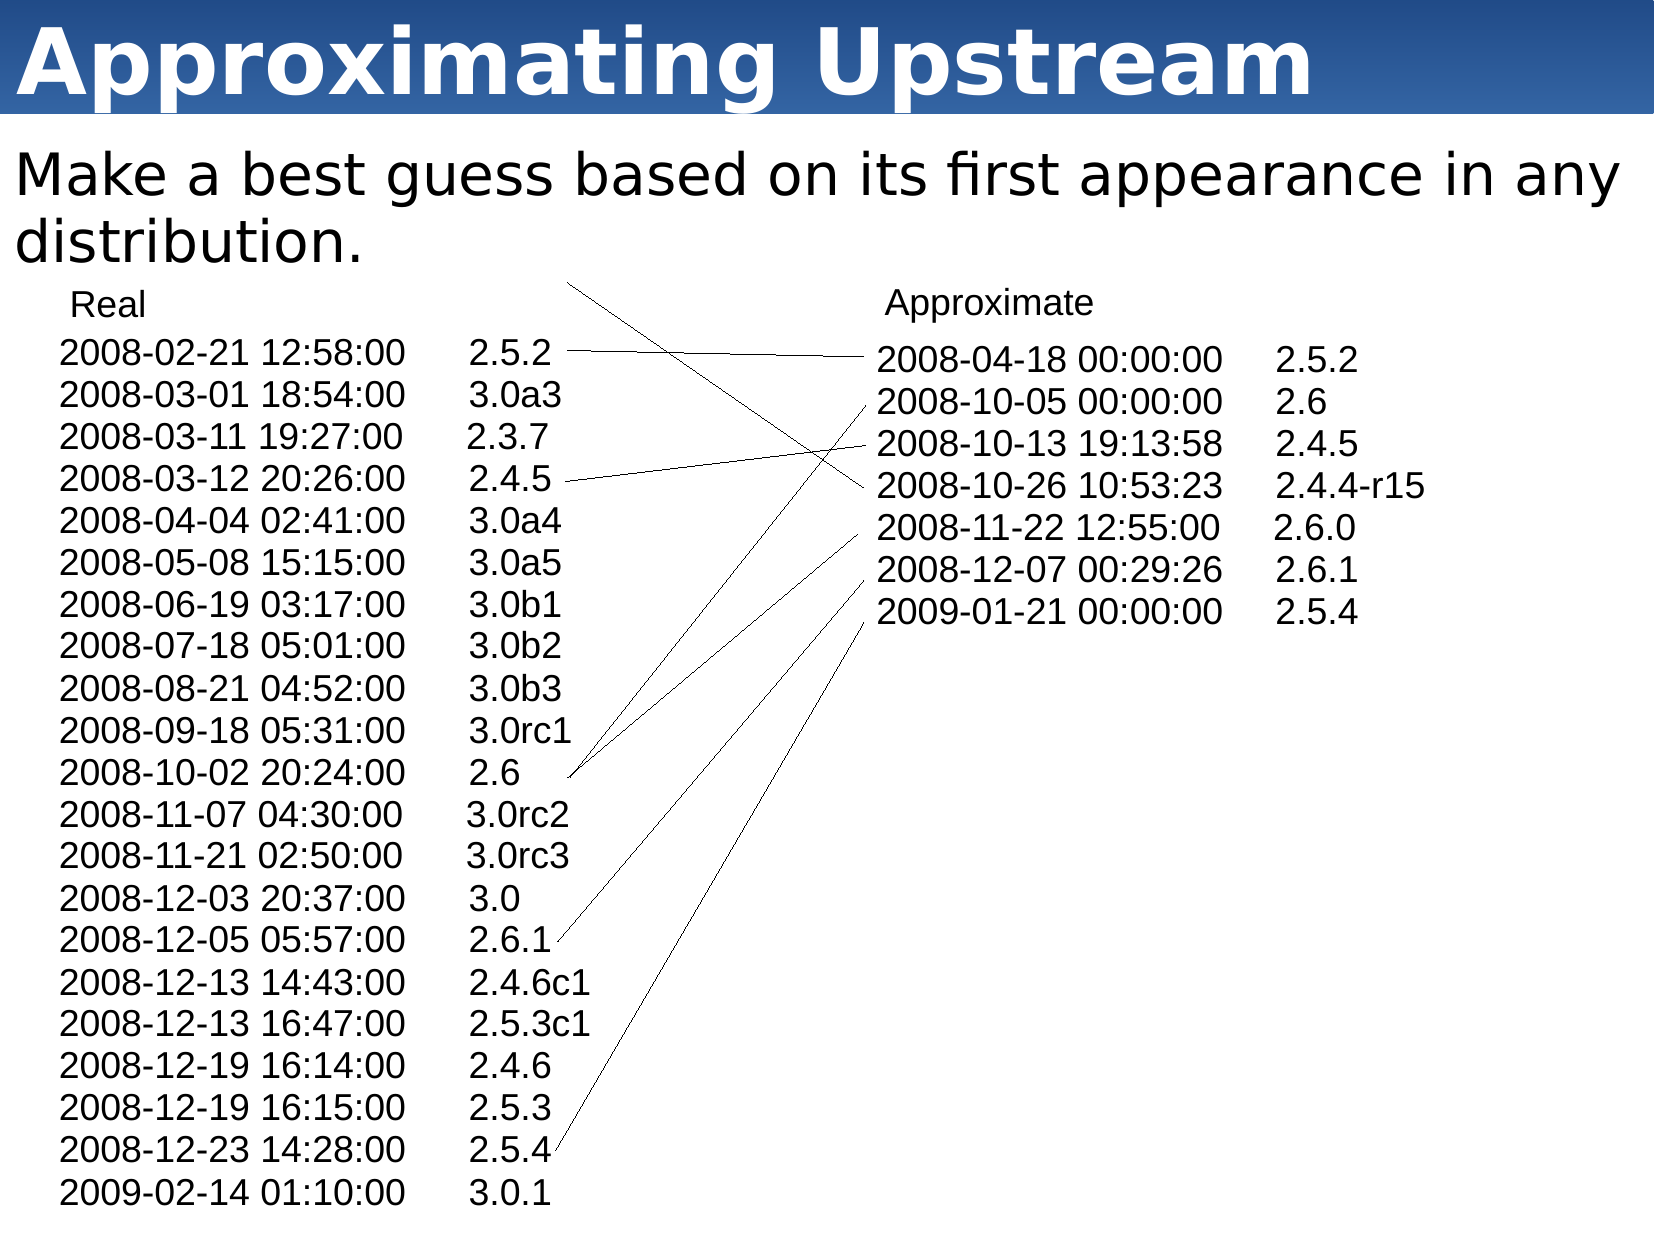

Approximating Upstream
Make a best guess based on its first appearance in any distribution.
Approximate
Real
2008-02-21 12:58:00 2.5.2
2008-03-01 18:54:00 3.0a3
2008-03-11 19:27:00 2.3.7
2008-03-12 20:26:00 2.4.5
2008-04-04 02:41:00 3.0a4
2008-05-08 15:15:00 3.0a5
2008-06-19 03:17:00 3.0b1
2008-07-18 05:01:00 3.0b2
2008-08-21 04:52:00 3.0b3
2008-09-18 05:31:00 3.0rc1
2008-10-02 20:24:00 2.6
2008-11-07 04:30:00 3.0rc2
2008-11-21 02:50:00 3.0rc3
2008-12-03 20:37:00 3.0
2008-12-05 05:57:00 2.6.1
2008-12-13 14:43:00 2.4.6c1
2008-12-13 16:47:00 2.5.3c1
2008-12-19 16:14:00 2.4.6
2008-12-19 16:15:00 2.5.3
2008-12-23 14:28:00 2.5.4
2009-02-14 01:10:00 3.0.1
2008-04-18 00:00:00 2.5.2
2008-10-05 00:00:00 2.6
2008-10-13 19:13:58 2.4.5
2008-10-26 10:53:23 2.4.4-r15
2008-11-22 12:55:00 2.6.0
2008-12-07 00:29:26 2.6.1
2009-01-21 00:00:00 2.5.4